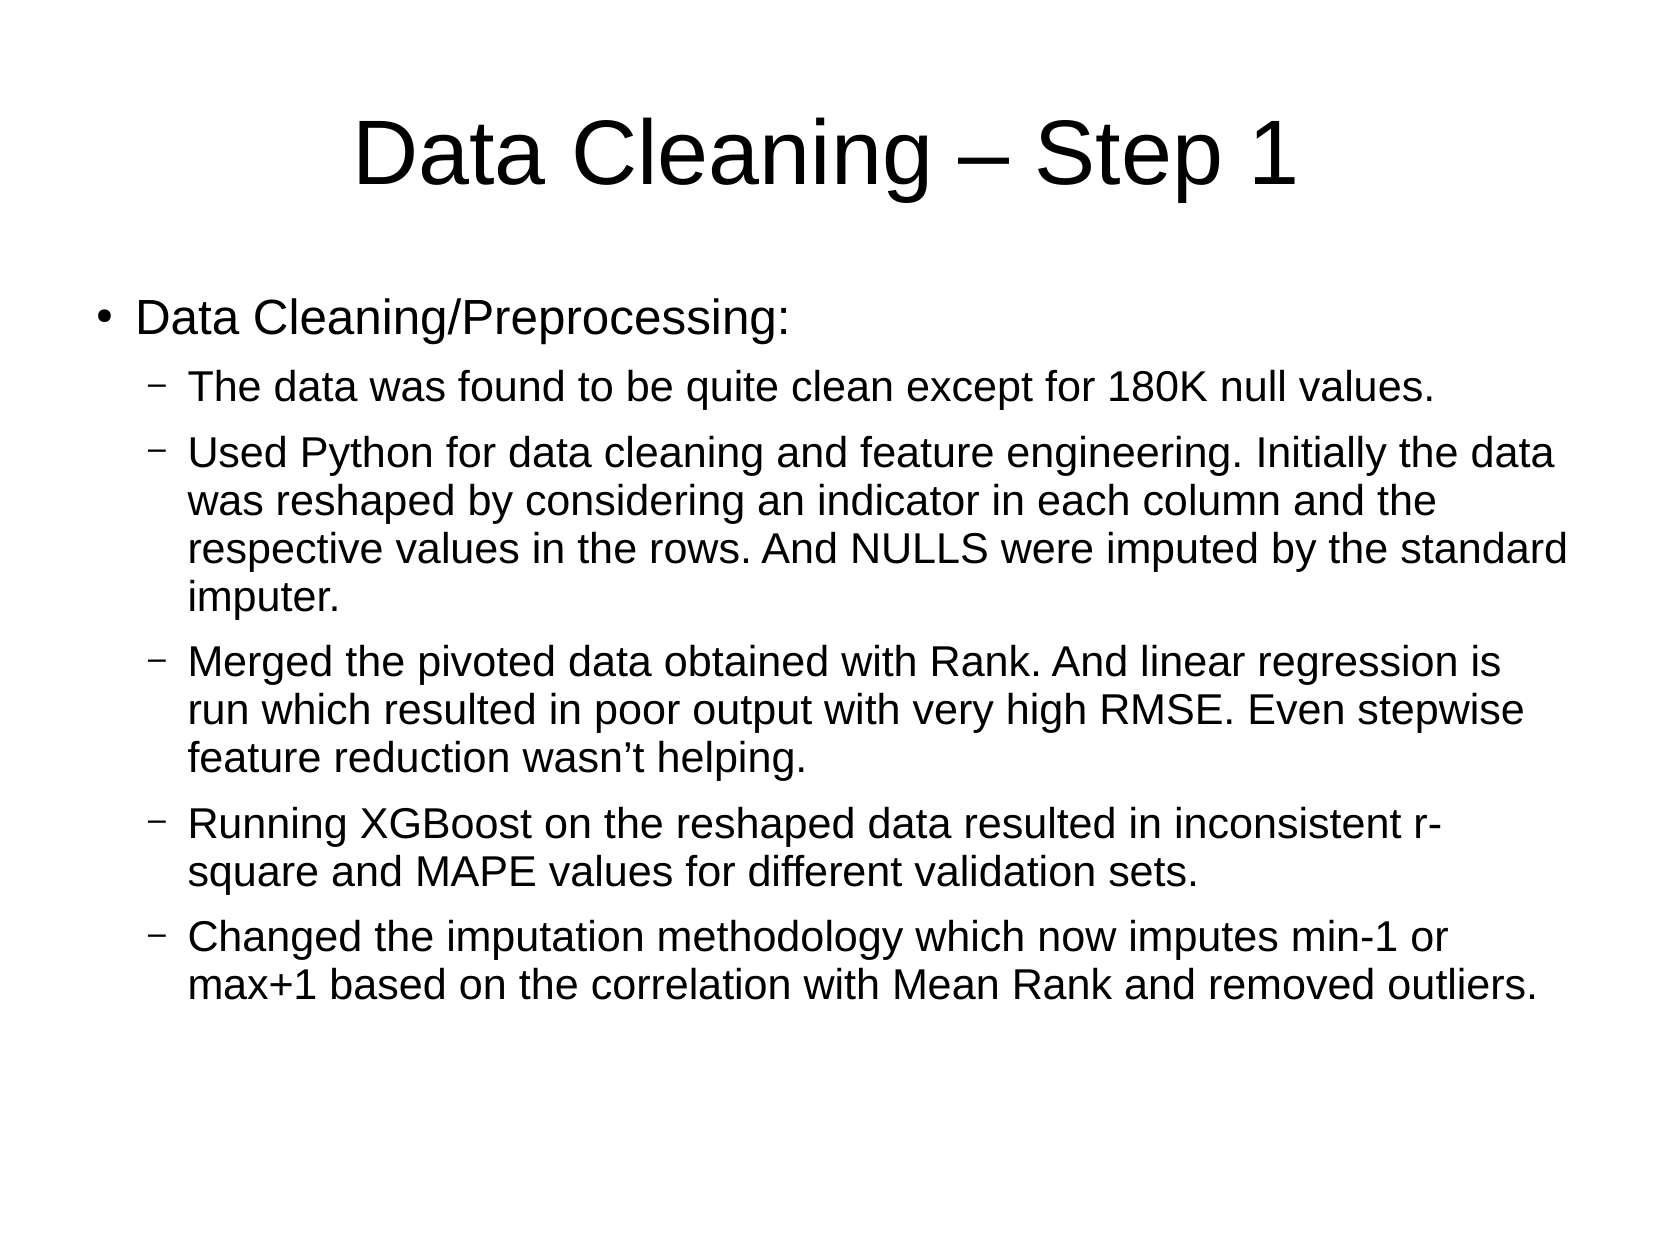

# Data Cleaning – Step 1
Data Cleaning/Preprocessing:
The data was found to be quite clean except for 180K null values.
Used Python for data cleaning and feature engineering. Initially the data was reshaped by considering an indicator in each column and the respective values in the rows. And NULLS were imputed by the standard imputer.
Merged the pivoted data obtained with Rank. And linear regression is run which resulted in poor output with very high RMSE. Even stepwise feature reduction wasn’t helping.
Running XGBoost on the reshaped data resulted in inconsistent r-square and MAPE values for different validation sets.
Changed the imputation methodology which now imputes min-1 or max+1 based on the correlation with Mean Rank and removed outliers.